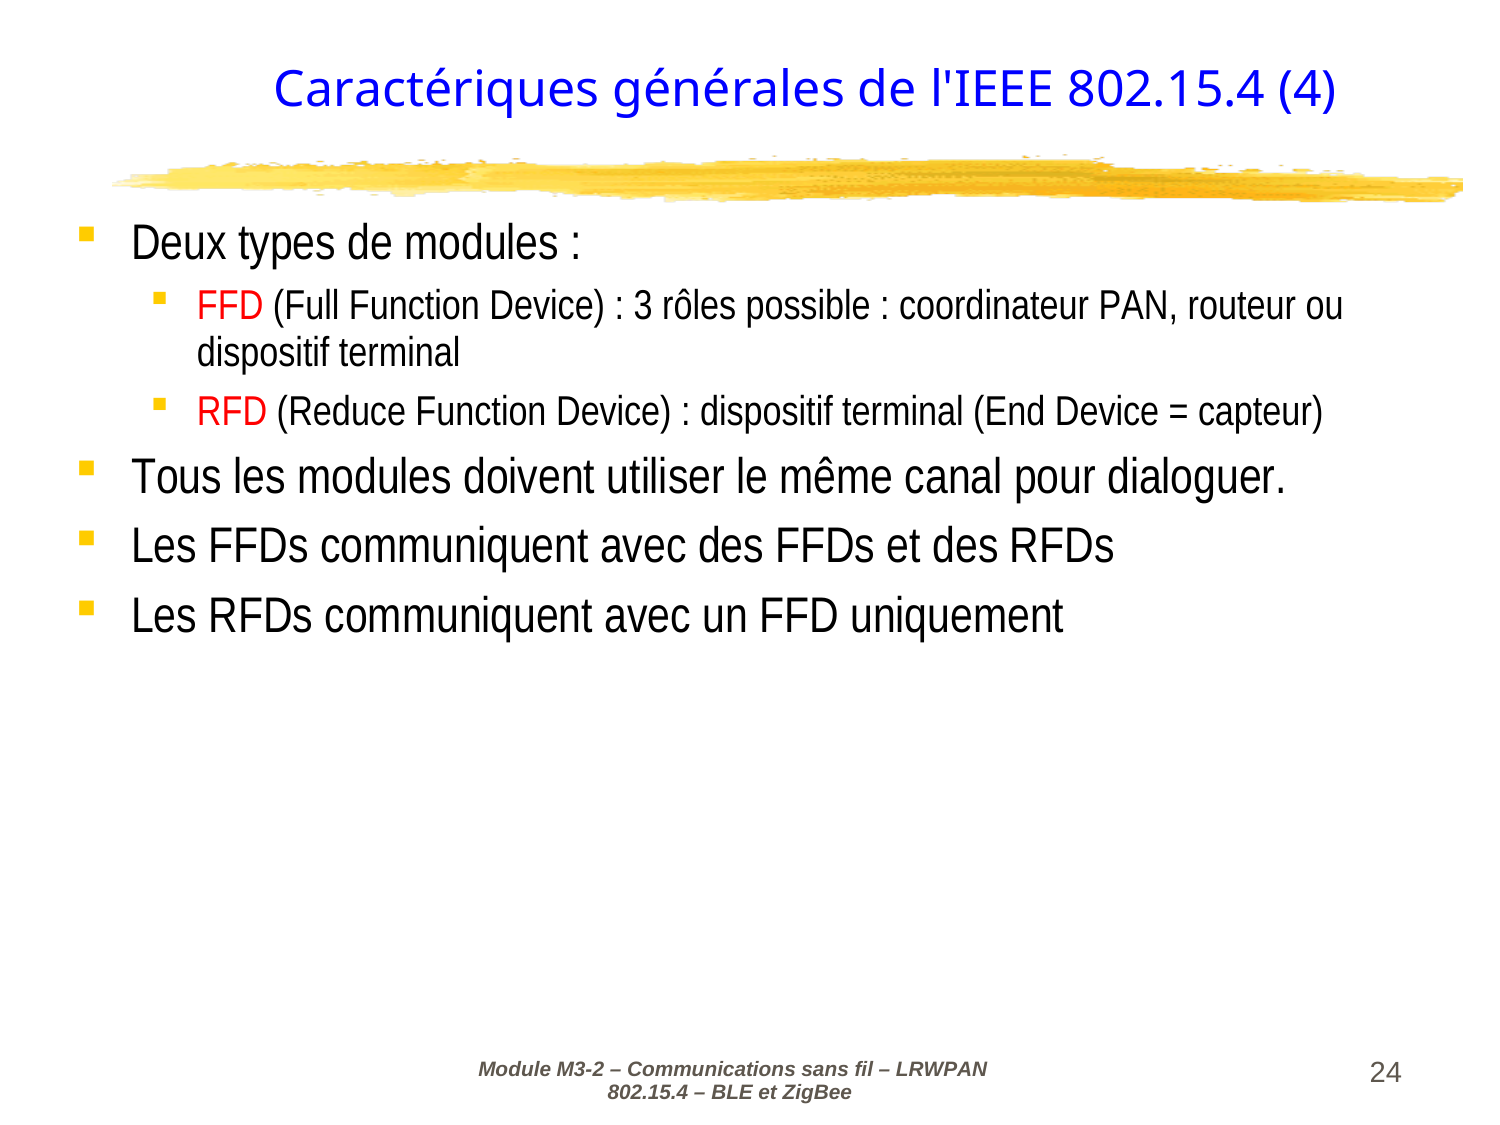

# Caractériques générales de l'IEEE 802.15.4 (4)
Deux types de modules :
FFD (Full Function Device) : 3 rôles possible : coordinateur PAN, routeur ou dispositif terminal
RFD (Reduce Function Device) : dispositif terminal (End Device = capteur)
Tous les modules doivent utiliser le même canal pour dialoguer.
Les FFDs communiquent avec des FFDs et des RFDs
Les RFDs communiquent avec un FFD uniquement
24